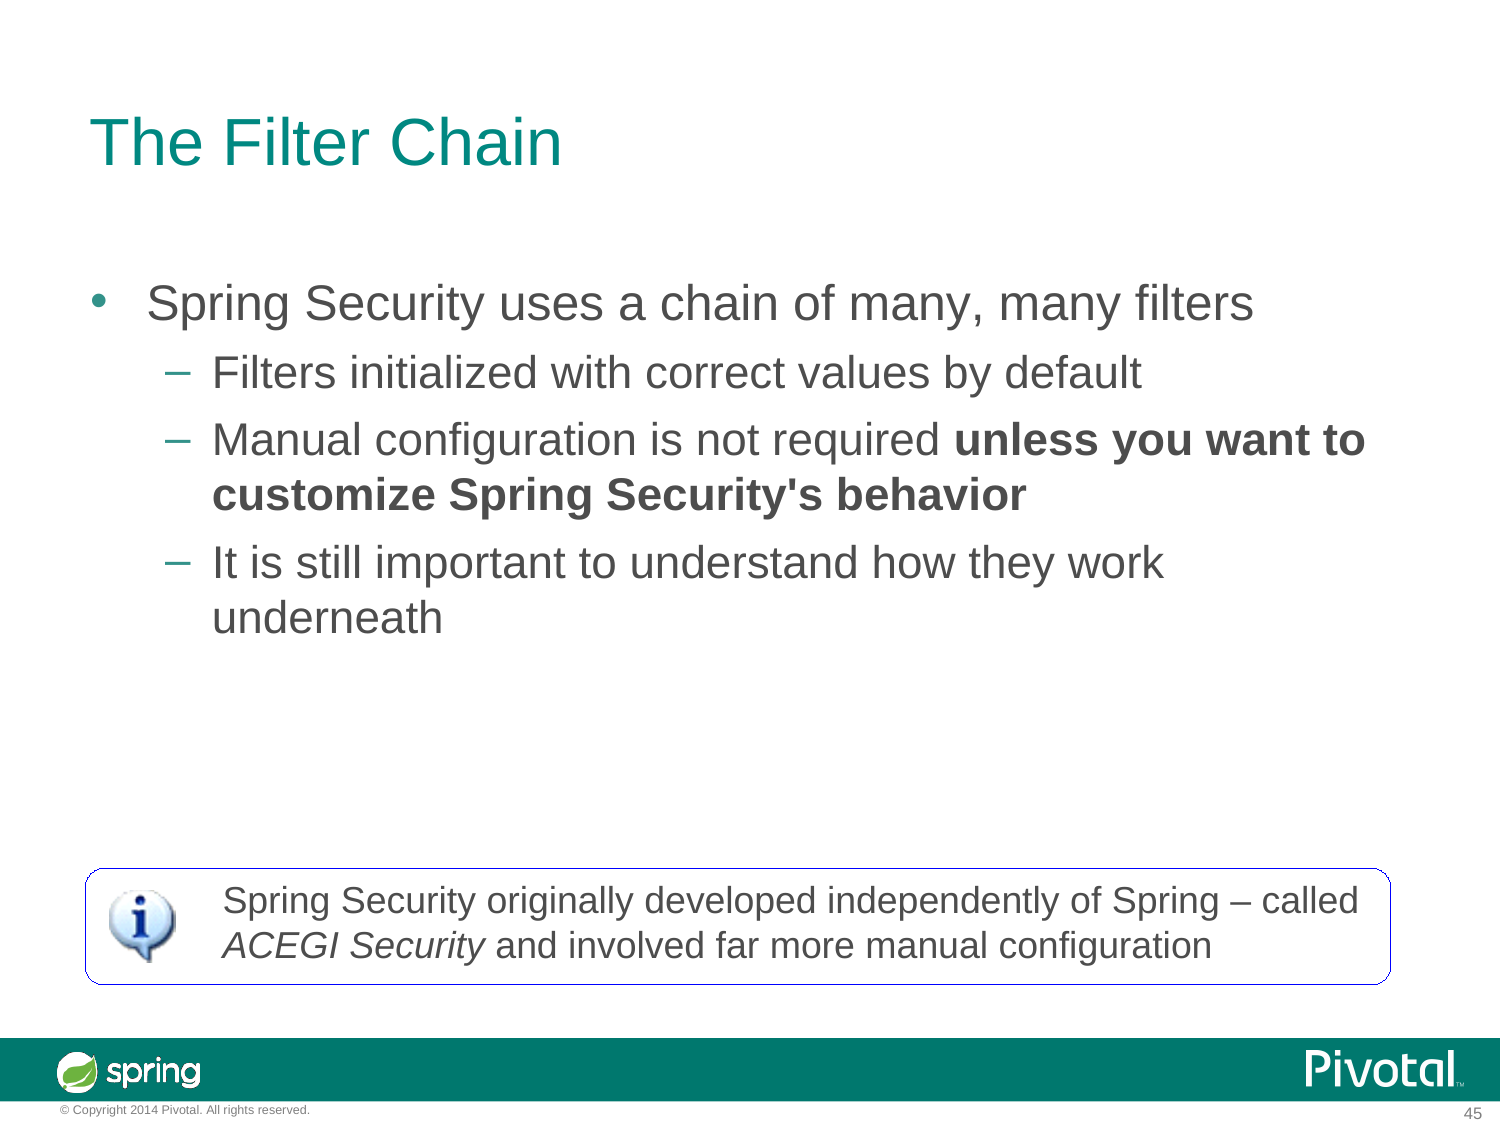

# The Filter Chain
Spring Security uses a chain of many, many filters
Filters initialized with correct values by default
Manual configuration is not required unless you want to customize Spring Security's behavior
It is still important to understand how they work underneath
Spring Security originally developed independently of Spring – called
ACEGI Security and involved far more manual configuration